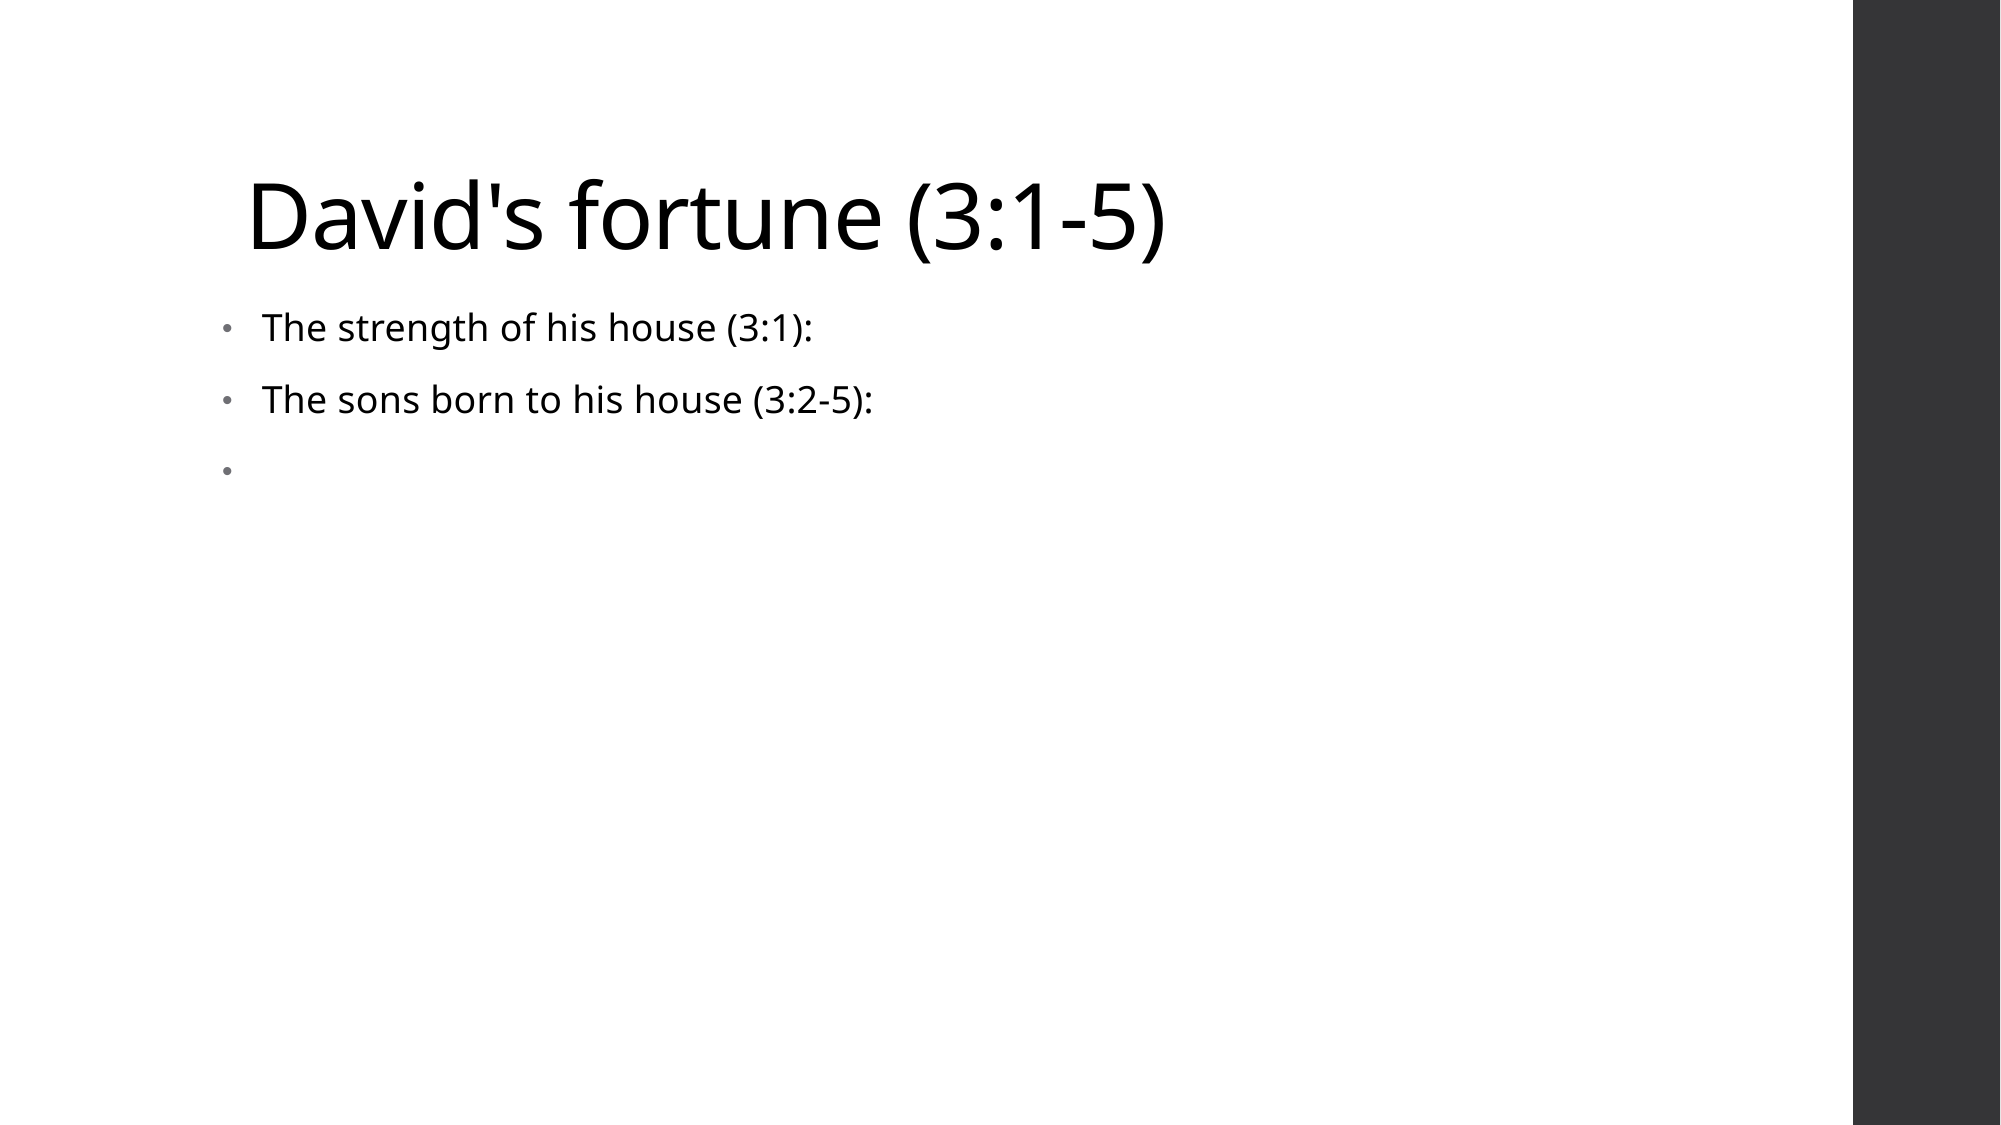

# David's fortune (3:1-5)
 The strength of his house (3:1):
 The sons born to his house (3:2-5):